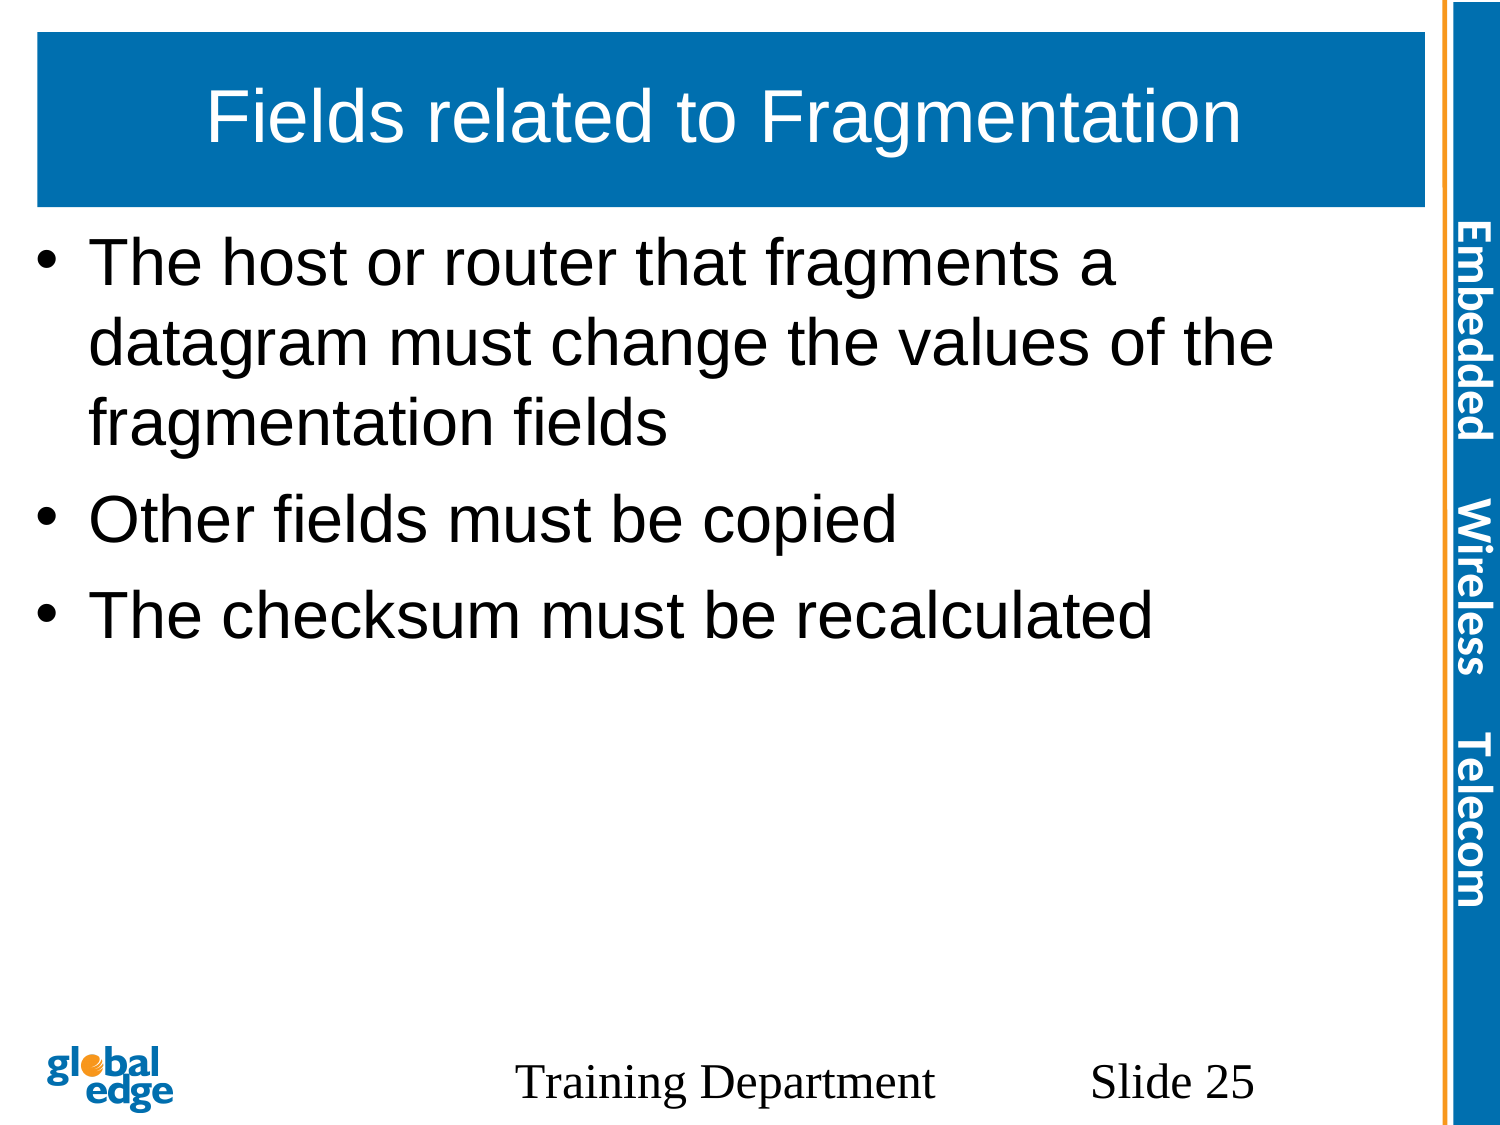

# Fields related to Fragmentation
The host or router that fragments a datagram must change the values of the fragmentation fields
Other fields must be copied
The checksum must be recalculated
25